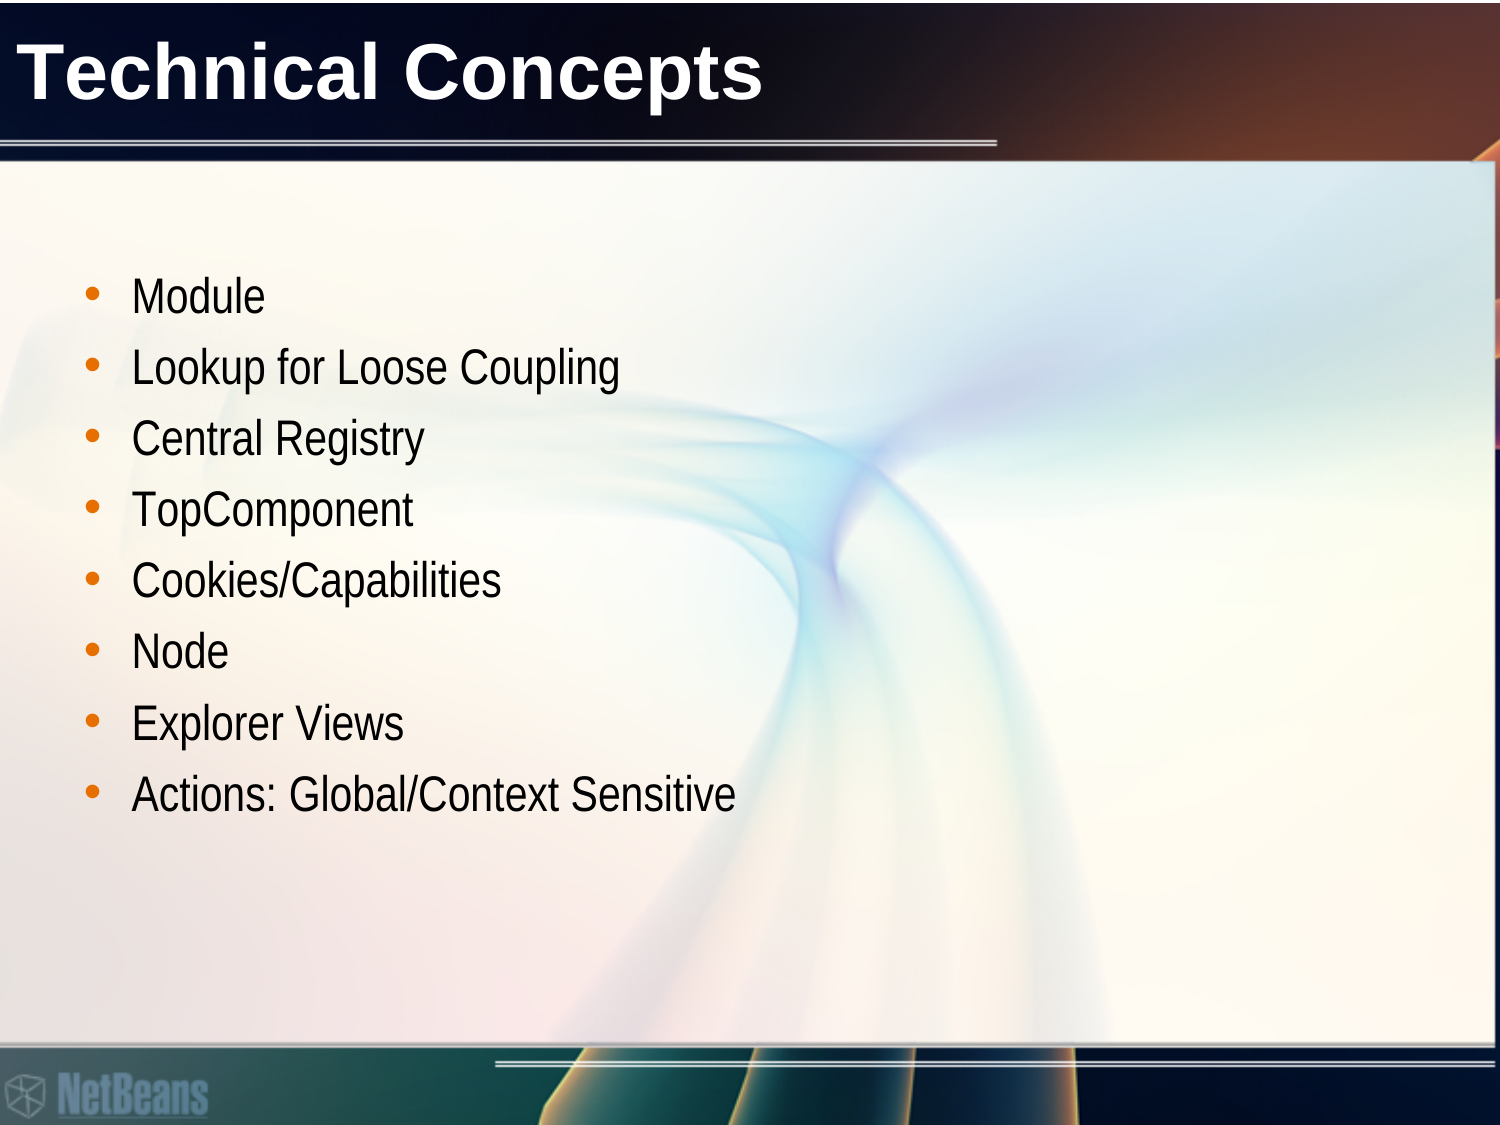

# Technical Concepts
Module
Lookup for Loose Coupling
Central Registry
TopComponent
Cookies/Capabilities
Node
Explorer Views
Actions: Global/Context Sensitive